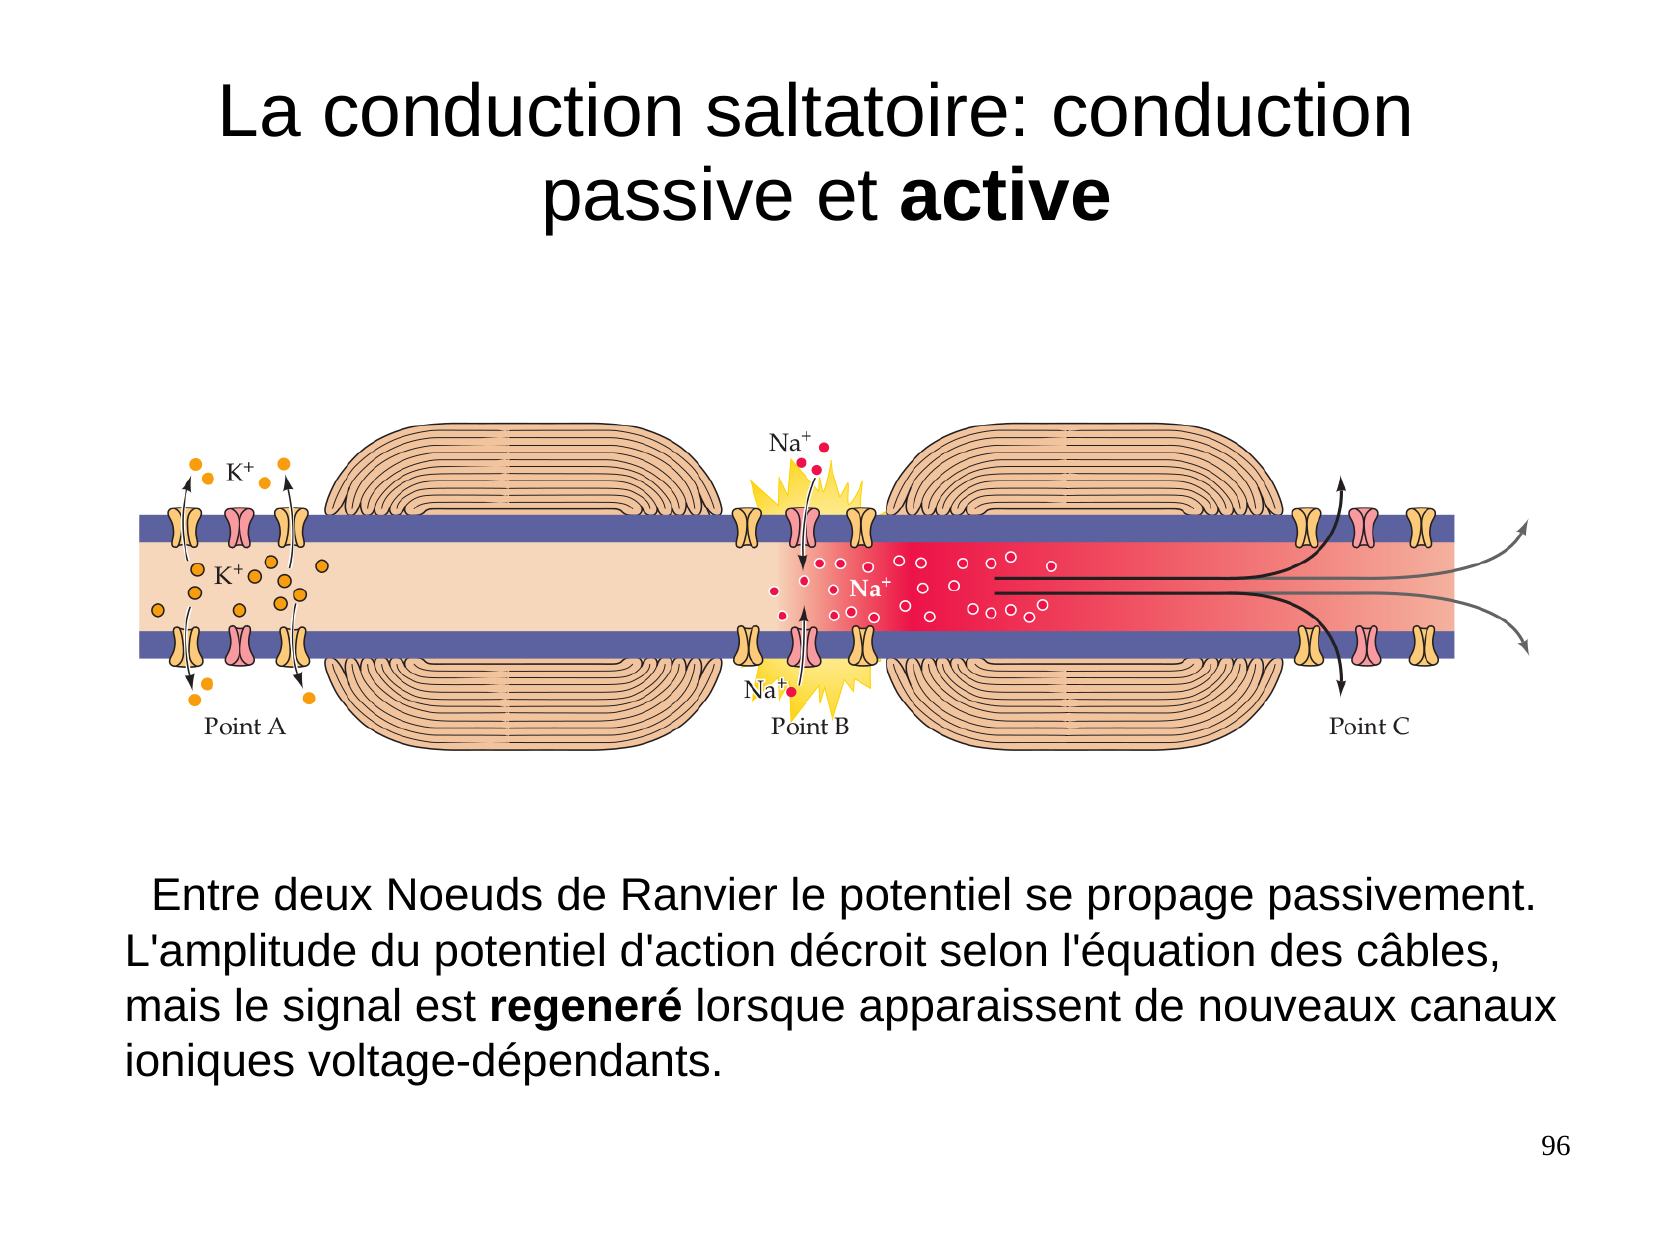

# La conduction saltatoire: conduction passive et active
 Entre deux Noeuds de Ranvier le potentiel se propage passivement. L'amplitude du potentiel d'action décroit selon l'équation des câbles, mais le signal est regeneré lorsque apparaissent de nouveaux canaux ioniques voltage-dépendants.
96